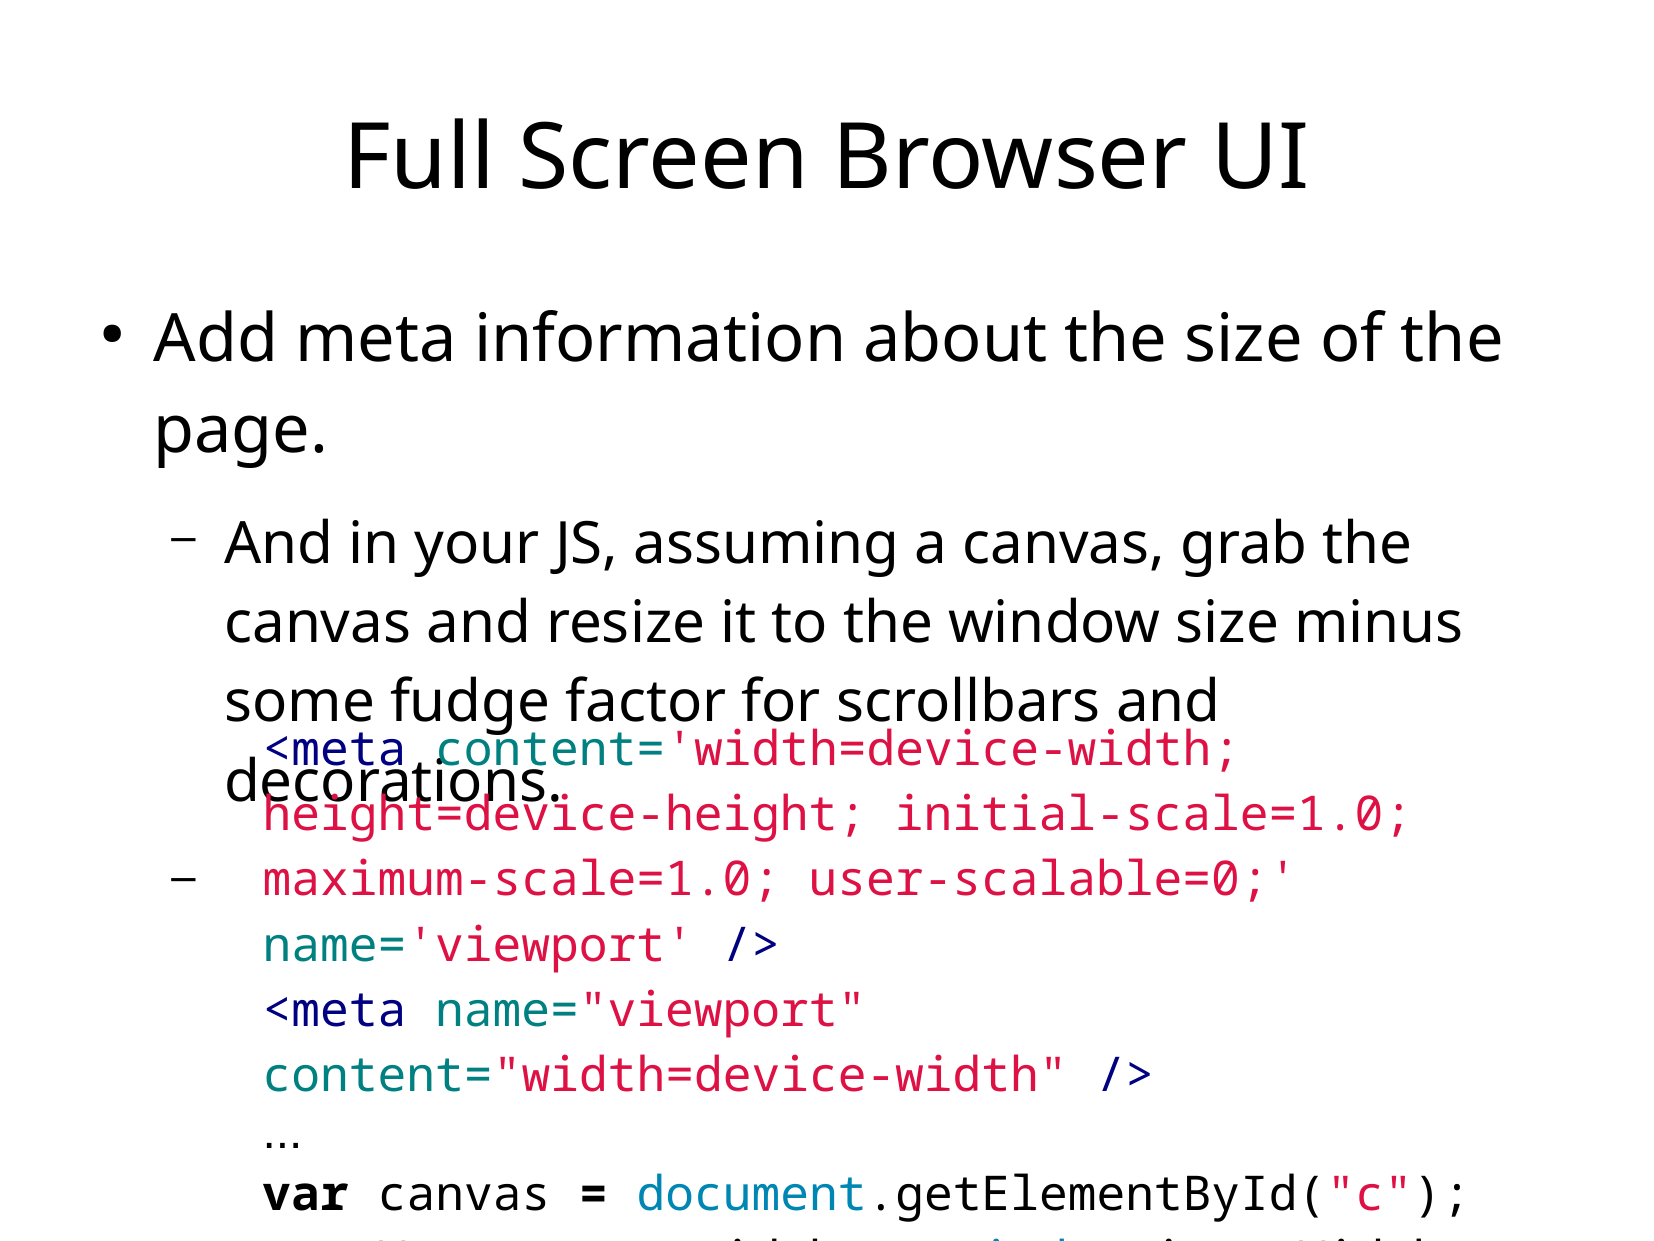

# Full Screen Browser UI
Add meta information about the size of the page.
And in your JS, assuming a canvas, grab the canvas and resize it to the window size minus some fudge factor for scrollbars and decorations.
<meta content='width=device-width; height=device-height; initial-scale=1.0; maximum-scale=1.0; user-scalable=0;' name='viewport' />
<meta name="viewport" content="width=device-width" />
...
var canvas = document.getElementById("c");
var W = canvas.width = window.innerWidth-fudgeX;
var H = canvas.height = window.innerHeight-fudgeY;